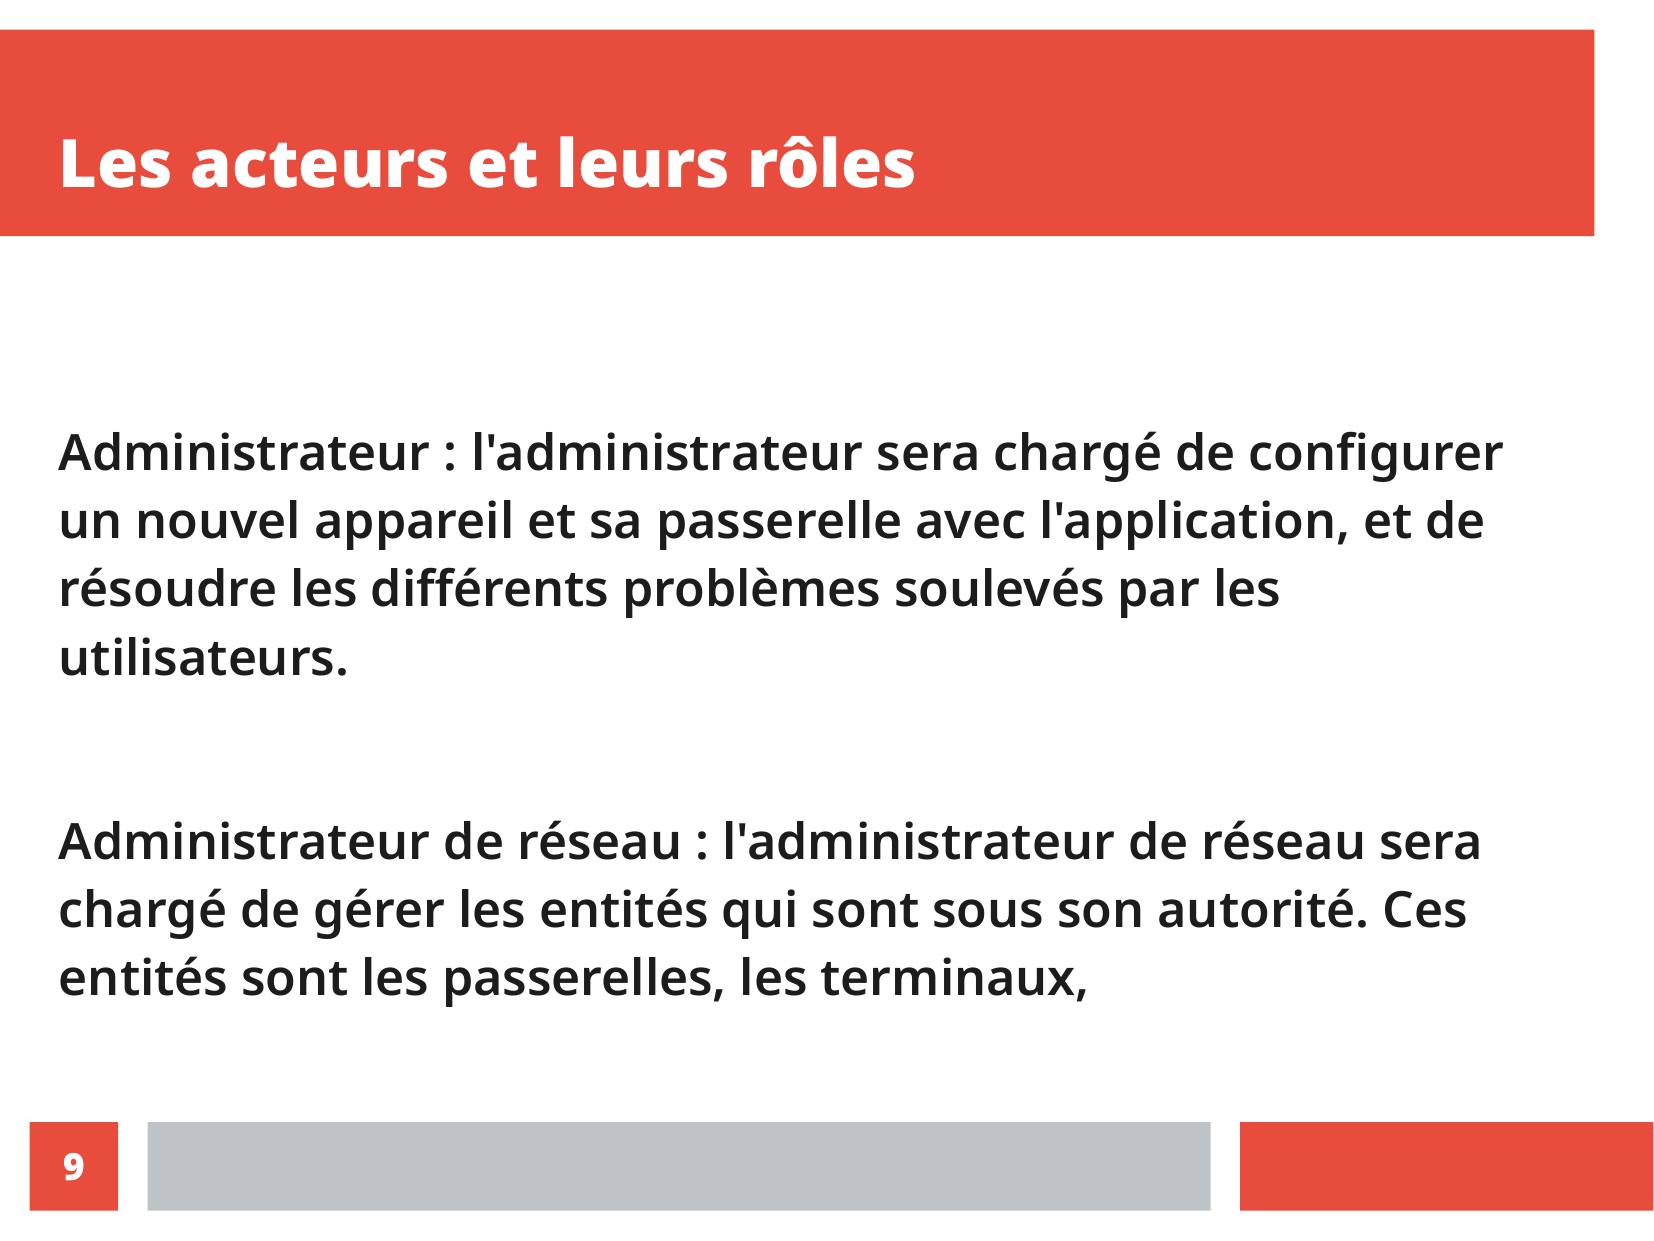

# Les acteurs et leurs rôles
Administrateur : l'administrateur sera chargé de configurer un nouvel appareil et sa passerelle avec l'application, et de résoudre les différents problèmes soulevés par les utilisateurs.
Administrateur de réseau : l'administrateur de réseau sera chargé de gérer les entités qui sont sous son autorité. Ces entités sont les passerelles, les terminaux,
9